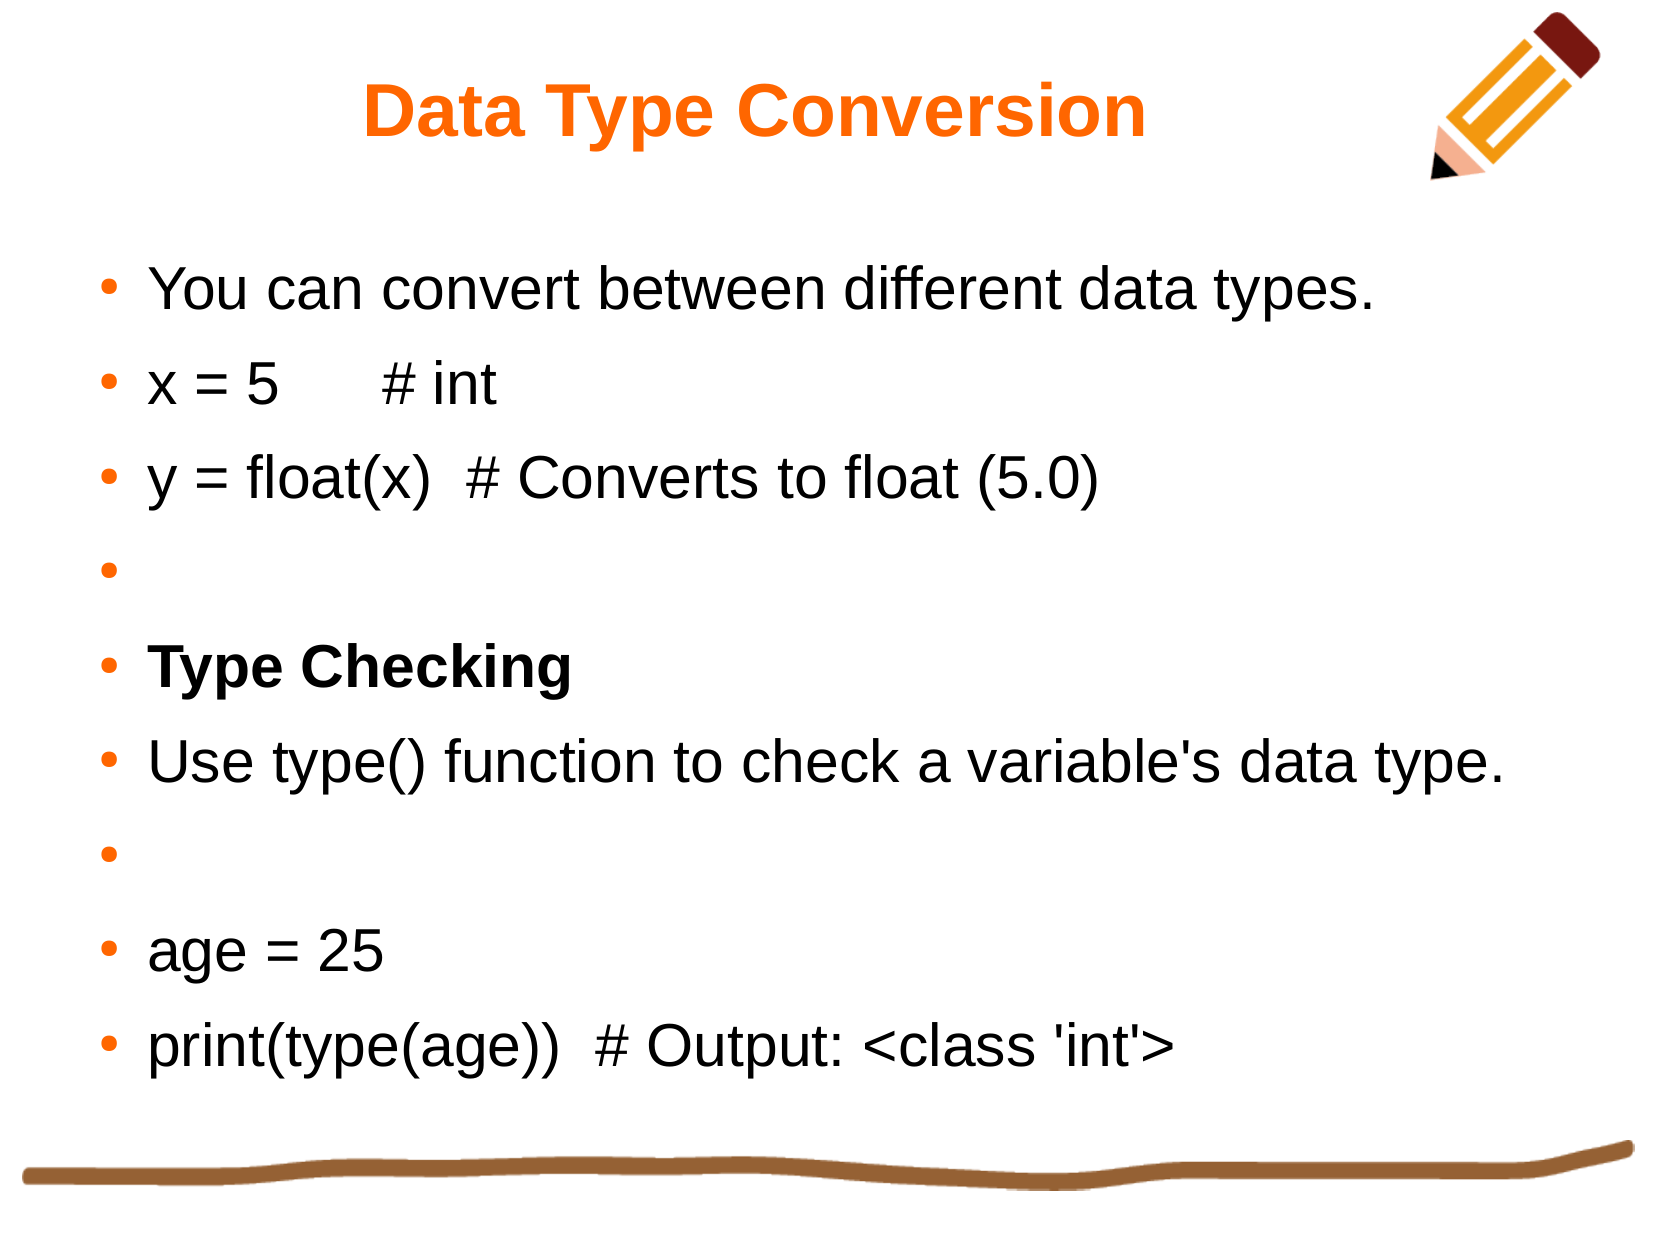

# Data Type Conversion
You can convert between different data types.
x = 5 # int
y = float(x) # Converts to float (5.0)
Type Checking
Use type() function to check a variable's data type.
age = 25
print(type(age)) # Output: <class 'int'>